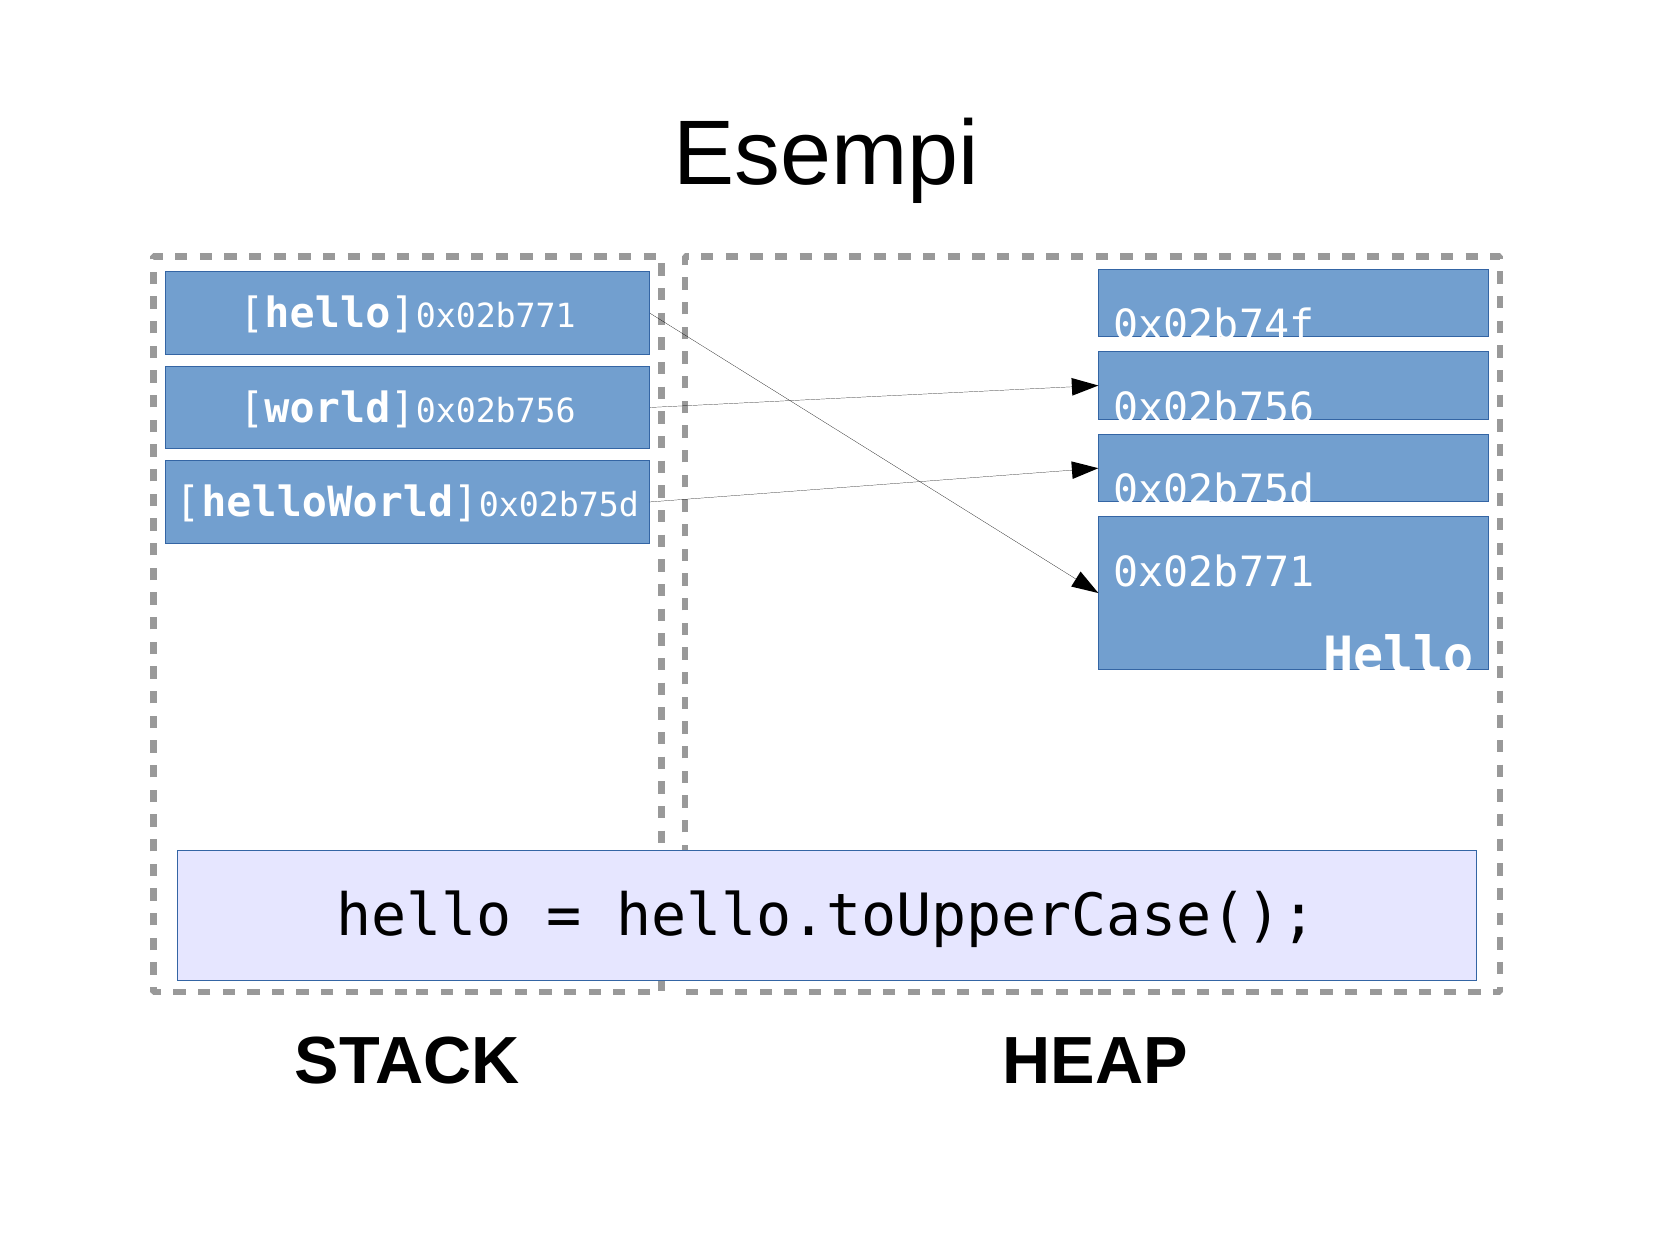

# Esempi
0x02b74f
[hello]0x02b771
0x02b756
[world]0x02b756
0x02b75d
[helloWorld]0x02b75d
0x02b771
Hello
hello = hello.toUpperCase();
STACK
HEAP